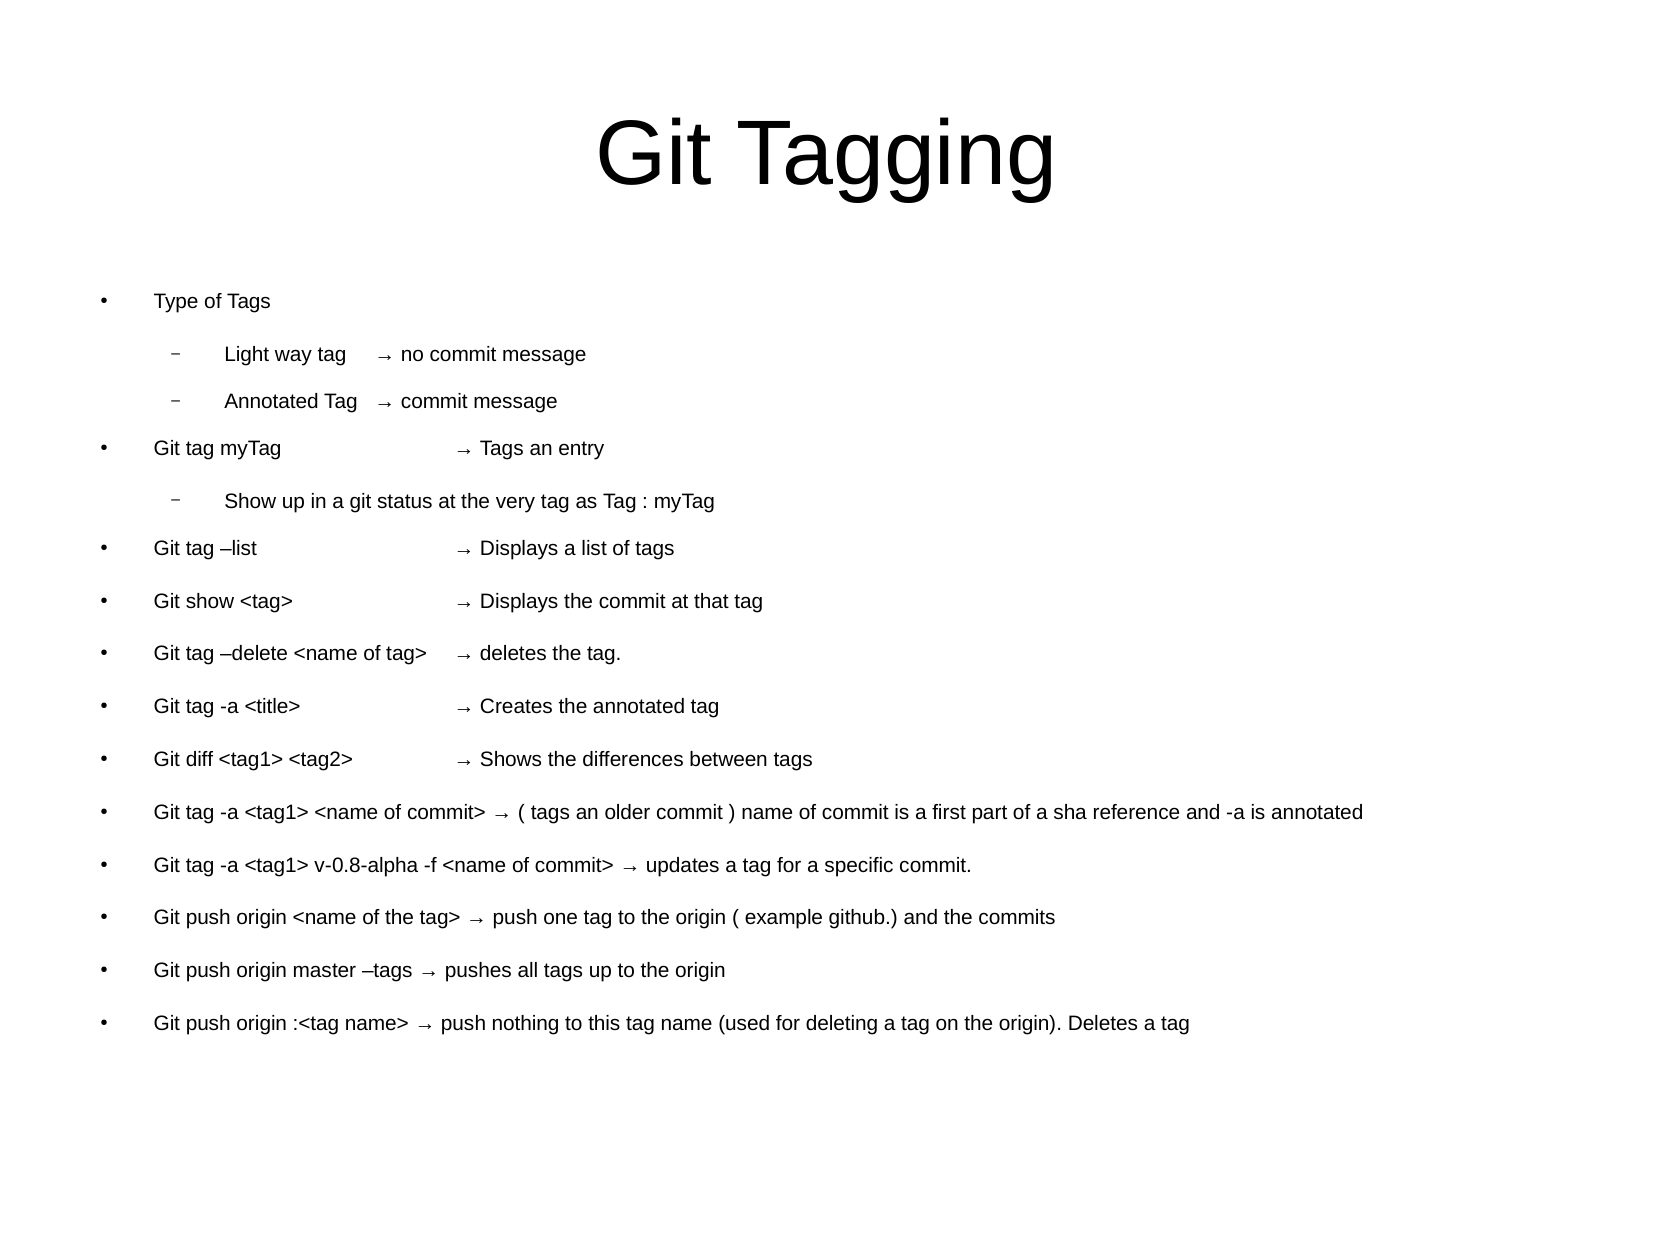

# Git Tagging
Type of Tags
Light way tag 	→ no commit message
Annotated Tag	→ commit message
Git tag myTag 			→ Tags an entry
Show up in a git status at the very tag as Tag : myTag
Git tag –list 			→ Displays a list of tags
Git show <tag> 			→ Displays the commit at that tag
Git tag –delete <name of tag> 	→ deletes the tag.
Git tag -a <title>			→ Creates the annotated tag
Git diff <tag1> <tag2>		→ Shows the differences between tags
Git tag -a <tag1> <name of commit> → ( tags an older commit ) name of commit is a first part of a sha reference and -a is annotated
Git tag -a <tag1> v-0.8-alpha -f <name of commit> → updates a tag for a specific commit.
Git push origin <name of the tag> → push one tag to the origin ( example github.) and the commits
Git push origin master –tags → pushes all tags up to the origin
Git push origin :<tag name> → push nothing to this tag name (used for deleting a tag on the origin). Deletes a tag